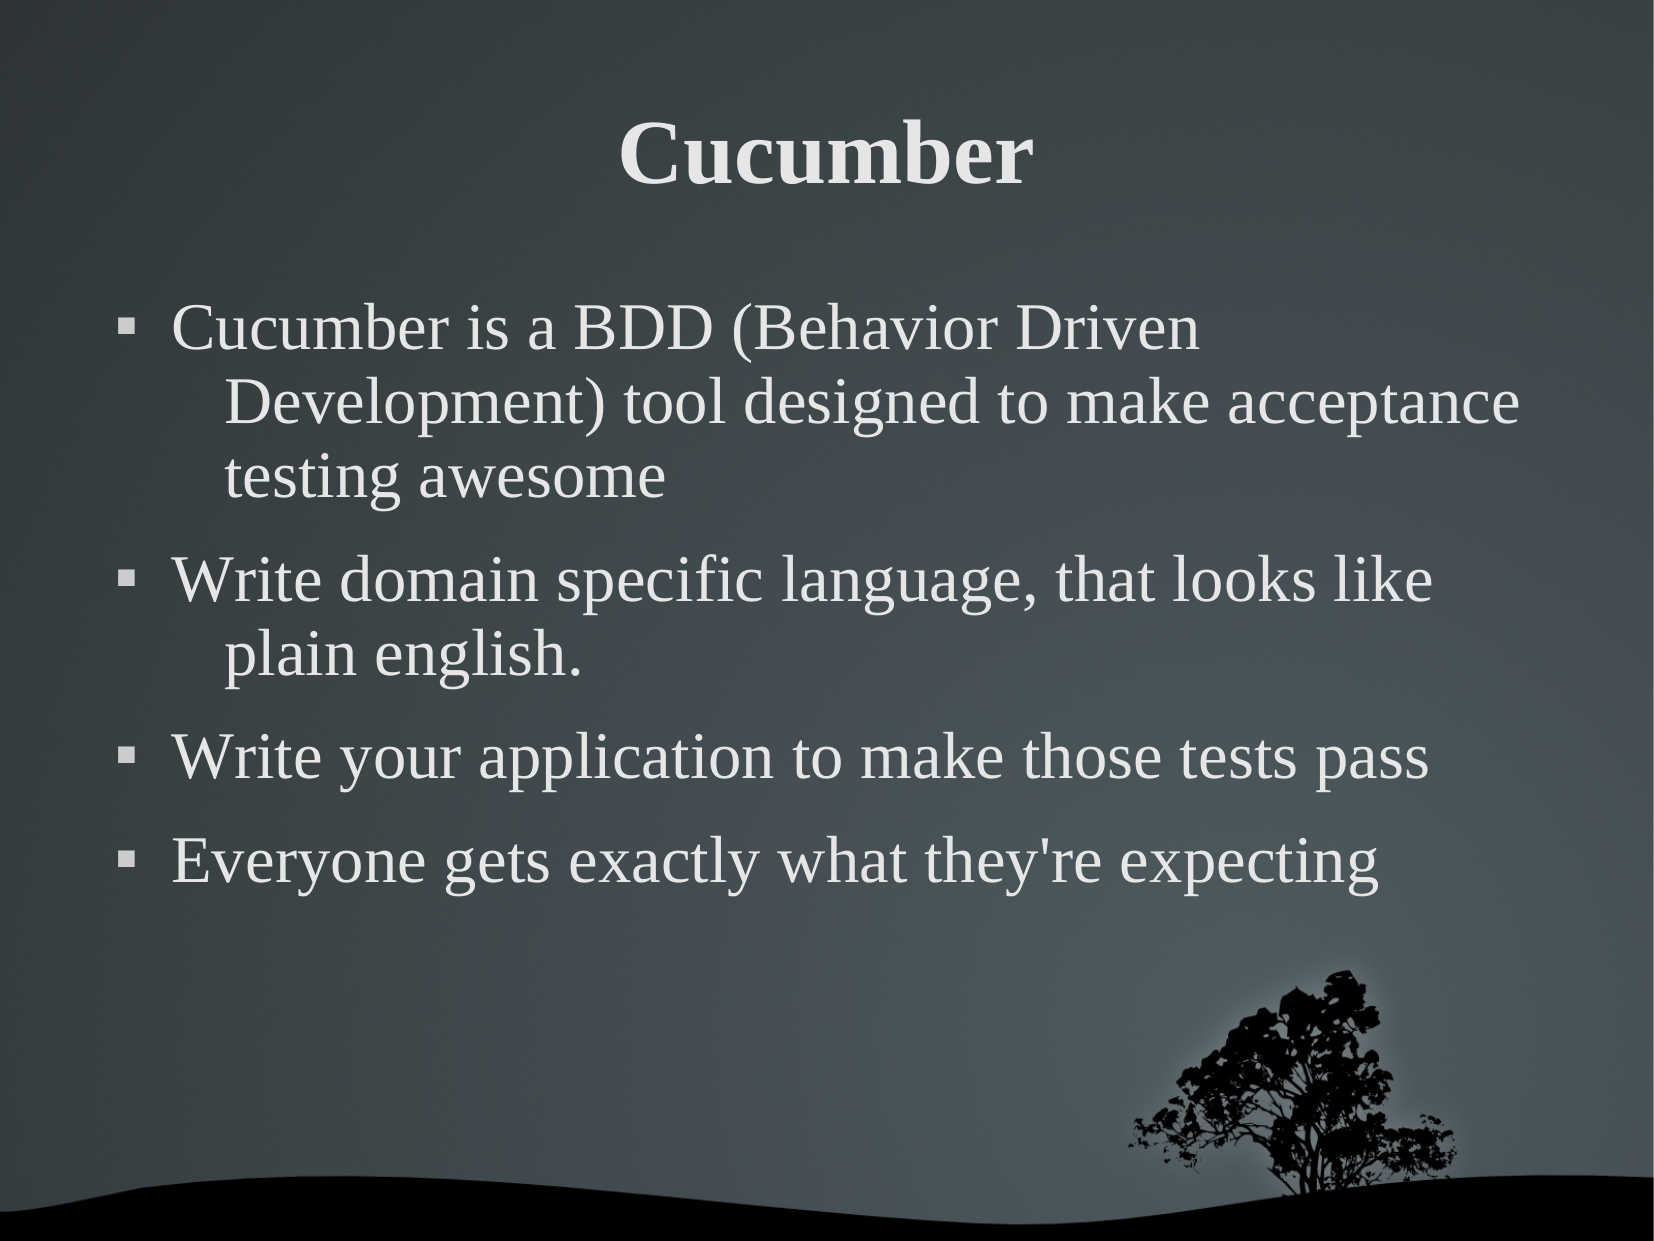

# Cucumber
Cucumber is a BDD (Behavior Driven Development) tool designed to make acceptance testing awesome
Write domain specific language, that looks like plain english.
Write your application to make those tests pass
Everyone gets exactly what they're expecting